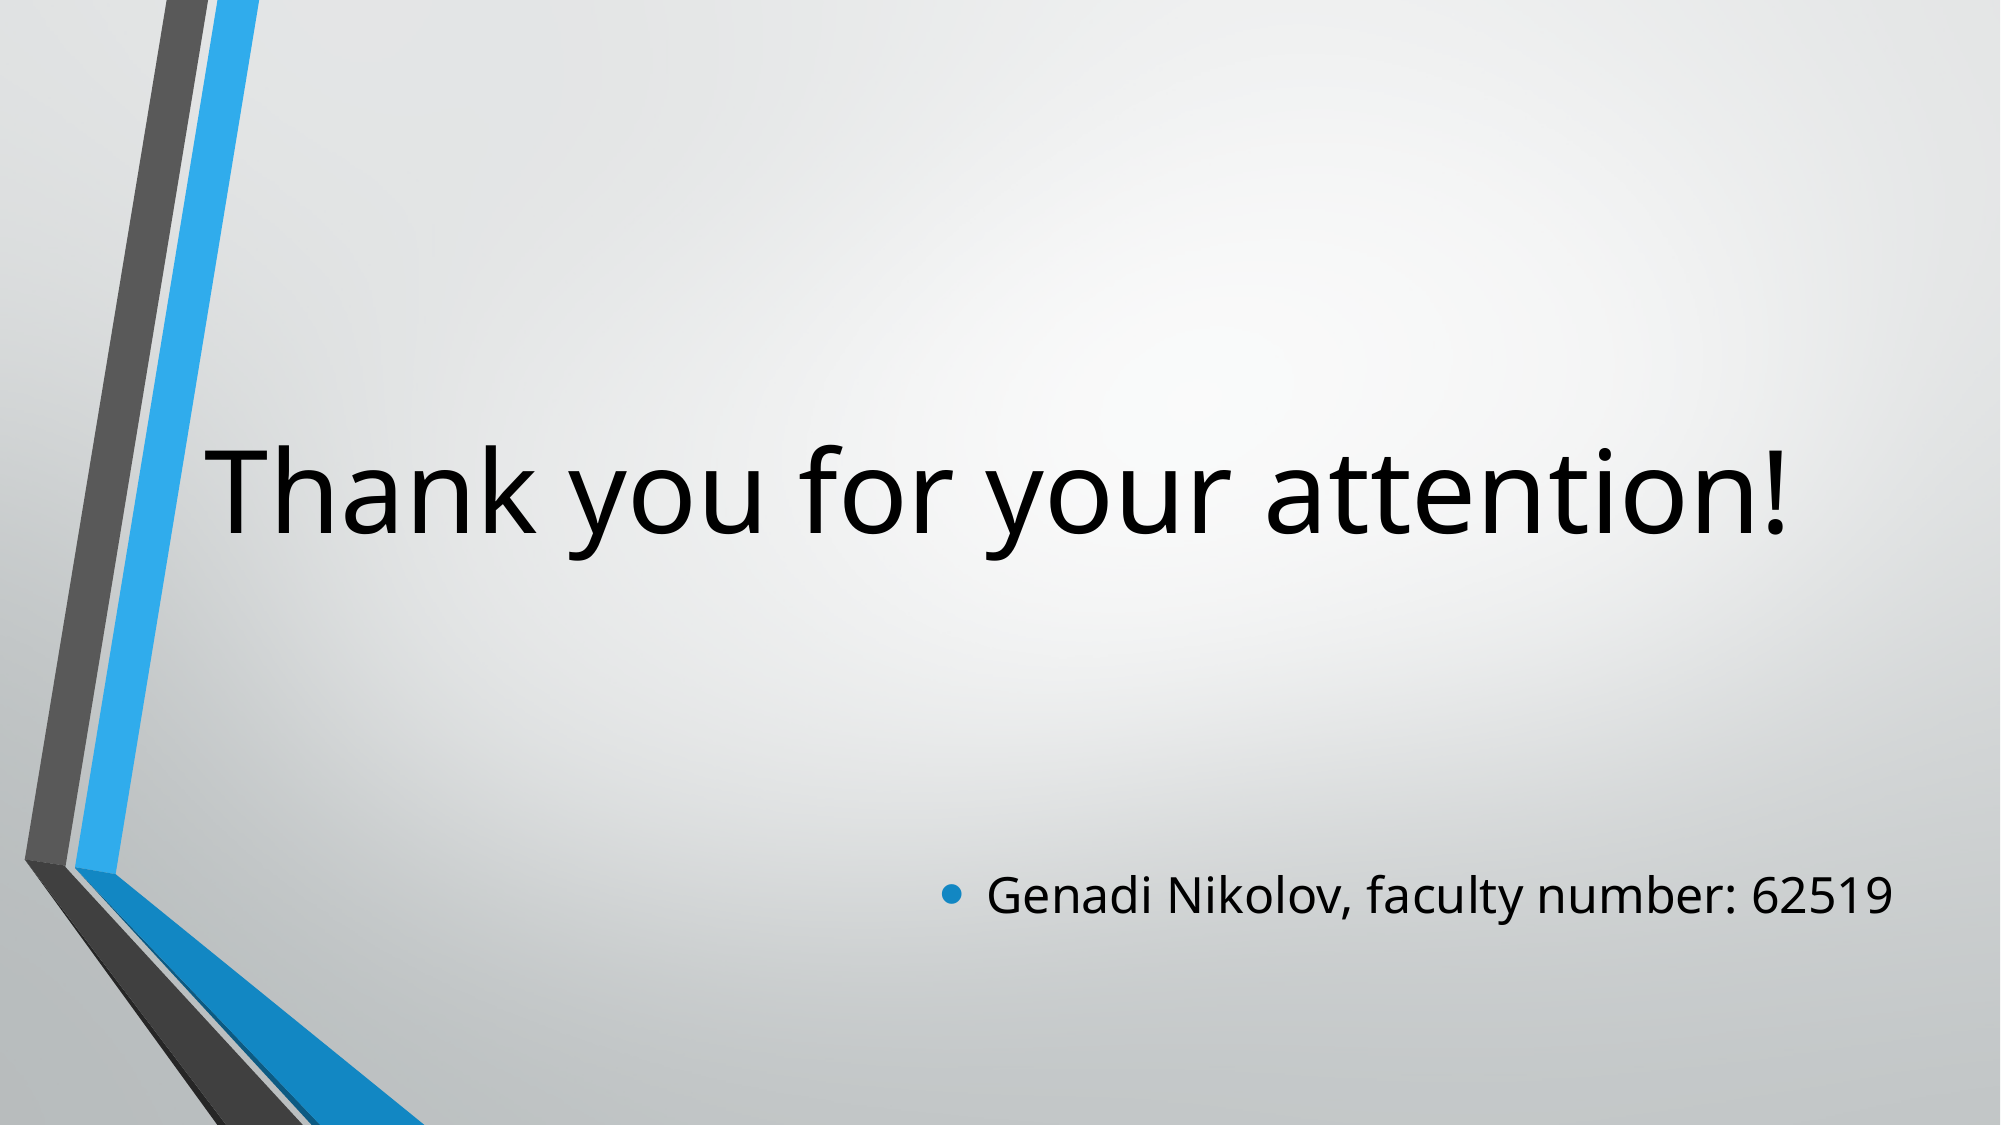

# Thank you for your attention!
Genadi Nikolov, faculty number: 62519